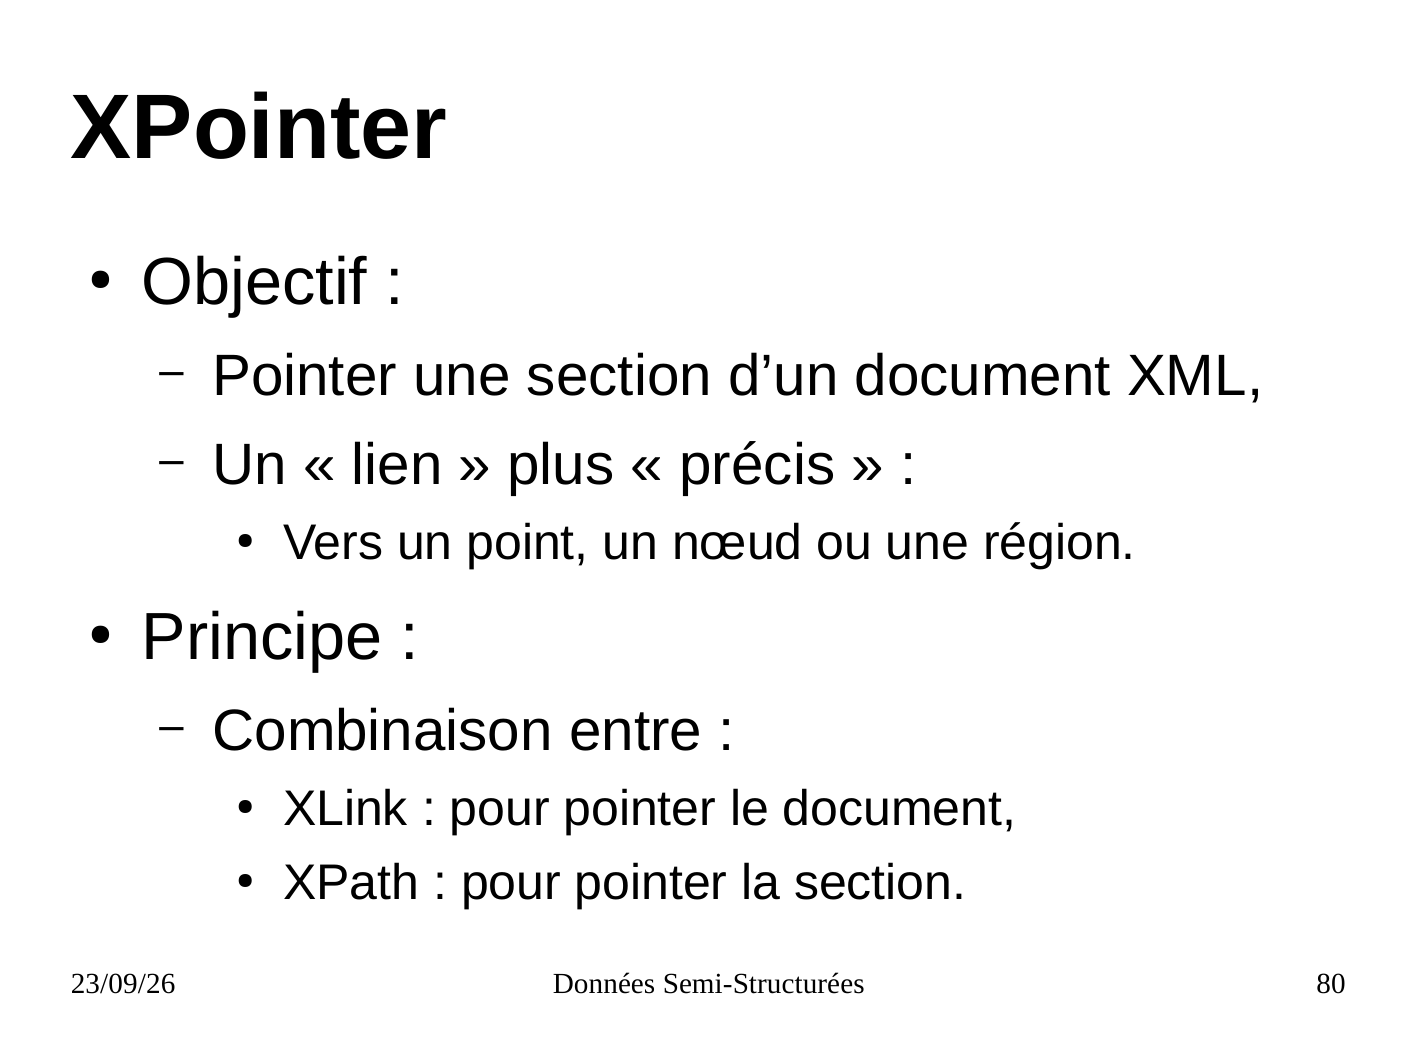

# XPointer
Objectif :
Pointer une section d’un document XML,
Un « lien » plus « précis » :
Vers un point, un nœud ou une région.
Principe :
Combinaison entre :
XLink : pour pointer le document,
XPath : pour pointer la section.
Données Semi-Structurées
80